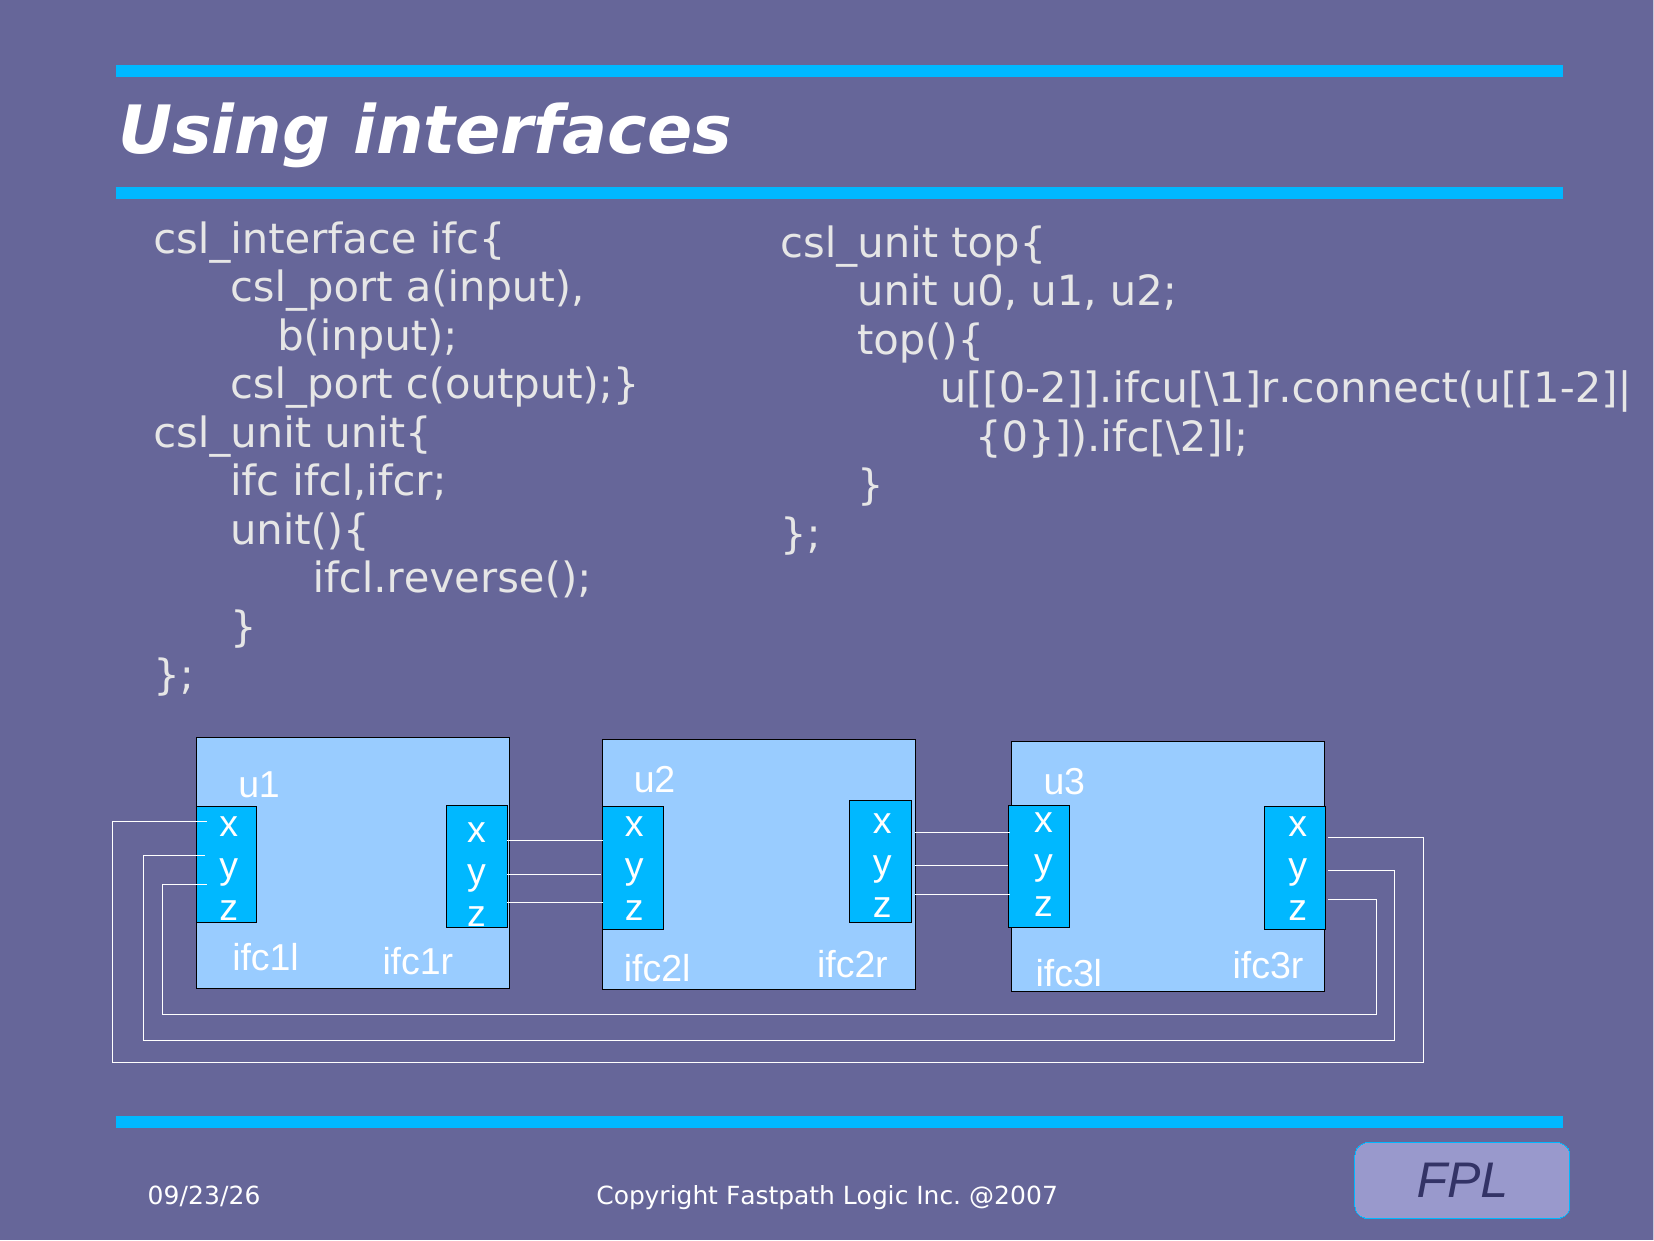

# Using interfaces
csl_interface ifc{
csl_port a(input), b(input);
csl_port c(output);}
csl_unit unit{
ifc ifcl,ifcr;
unit(){
ifcl.reverse();
}
};
csl_unit top{
unit u0, u1, u2;
top(){
u[[0-2]].ifcu[\1]r.connect(u[[1-2]|{0}]).ifc[\2]l;
}
};
u2
u3
u1
x
y
z
x
y
z
x
y
z
x
y
z
x
y
z
x
y
z
ifc1l
ifc1r
ifc2r
ifc3r
ifc2l
ifc3l
Copyright Fastpath Logic Inc. @2007